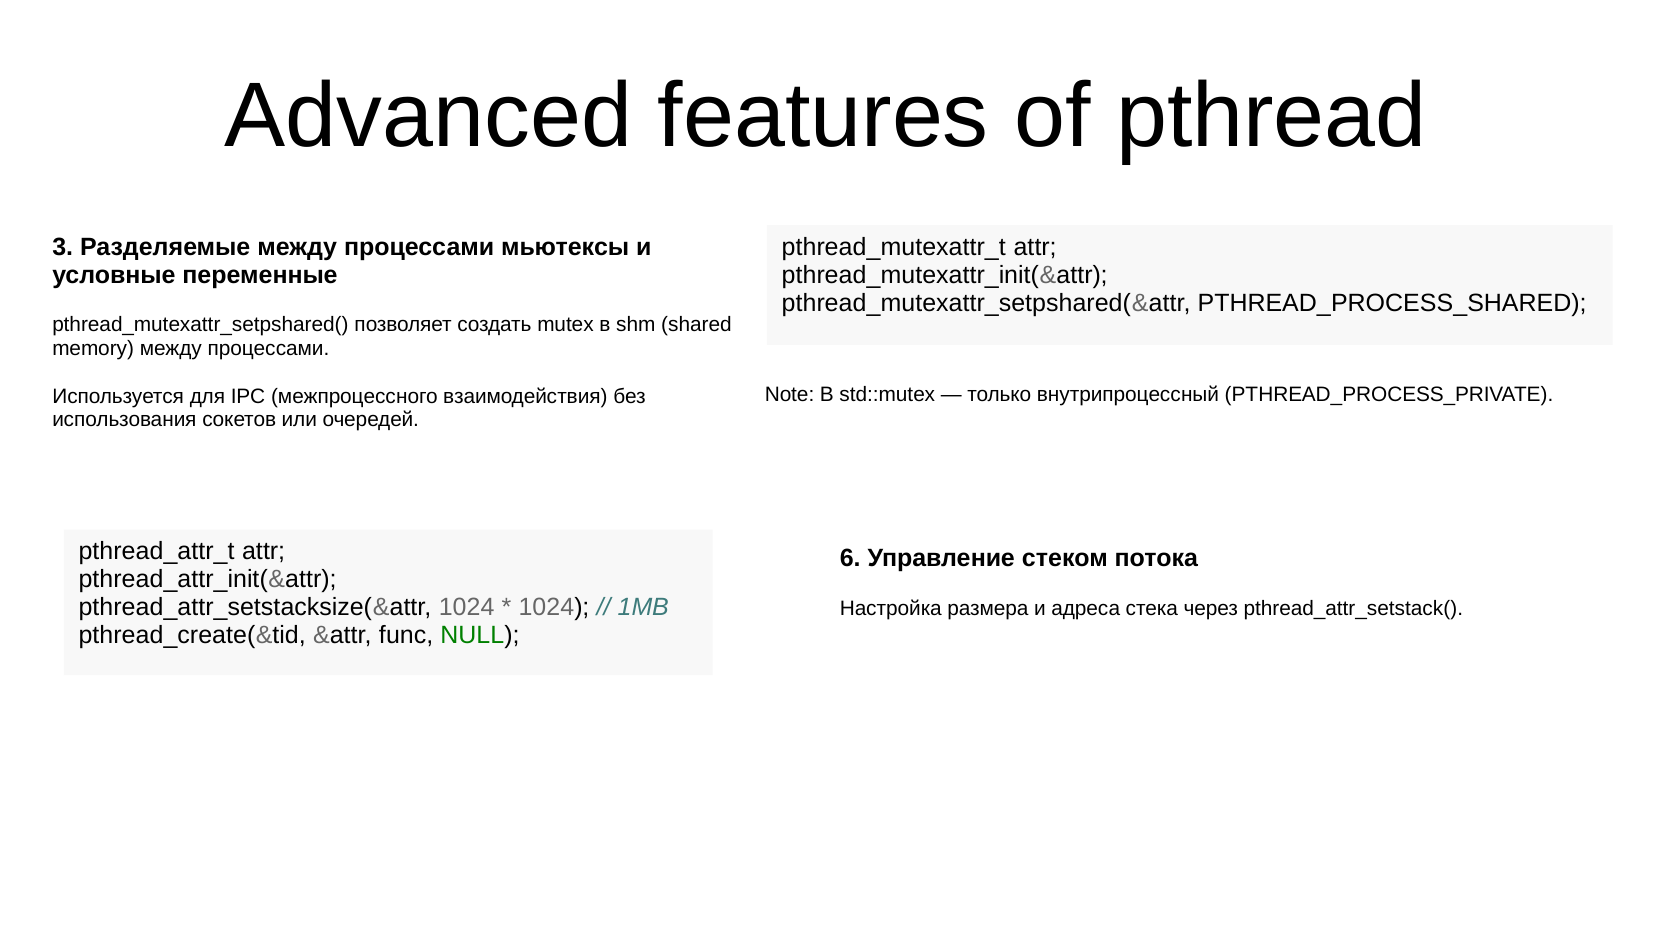

# Advanced features of pthread
3. Разделяемые между процессами мьютексы и условные переменные
pthread_mutexattr_setpshared() позволяет создать mutex в shm (shared memory) между процессами.
Используется для IPC (межпроцессного взаимодействия) без использования сокетов или очередей.
pthread_mutexattr_t attr;
pthread_mutexattr_init(&attr);
pthread_mutexattr_setpshared(&attr, PTHREAD_PROCESS_SHARED);
Note: В std::mutex — только внутрипроцессный (PTHREAD_PROCESS_PRIVATE).
pthread_attr_t attr;
pthread_attr_init(&attr);
pthread_attr_setstacksize(&attr, 1024 * 1024); // 1MB
pthread_create(&tid, &attr, func, NULL);
6. Управление стеком потока
Настройка размера и адреса стека через pthread_attr_setstack().